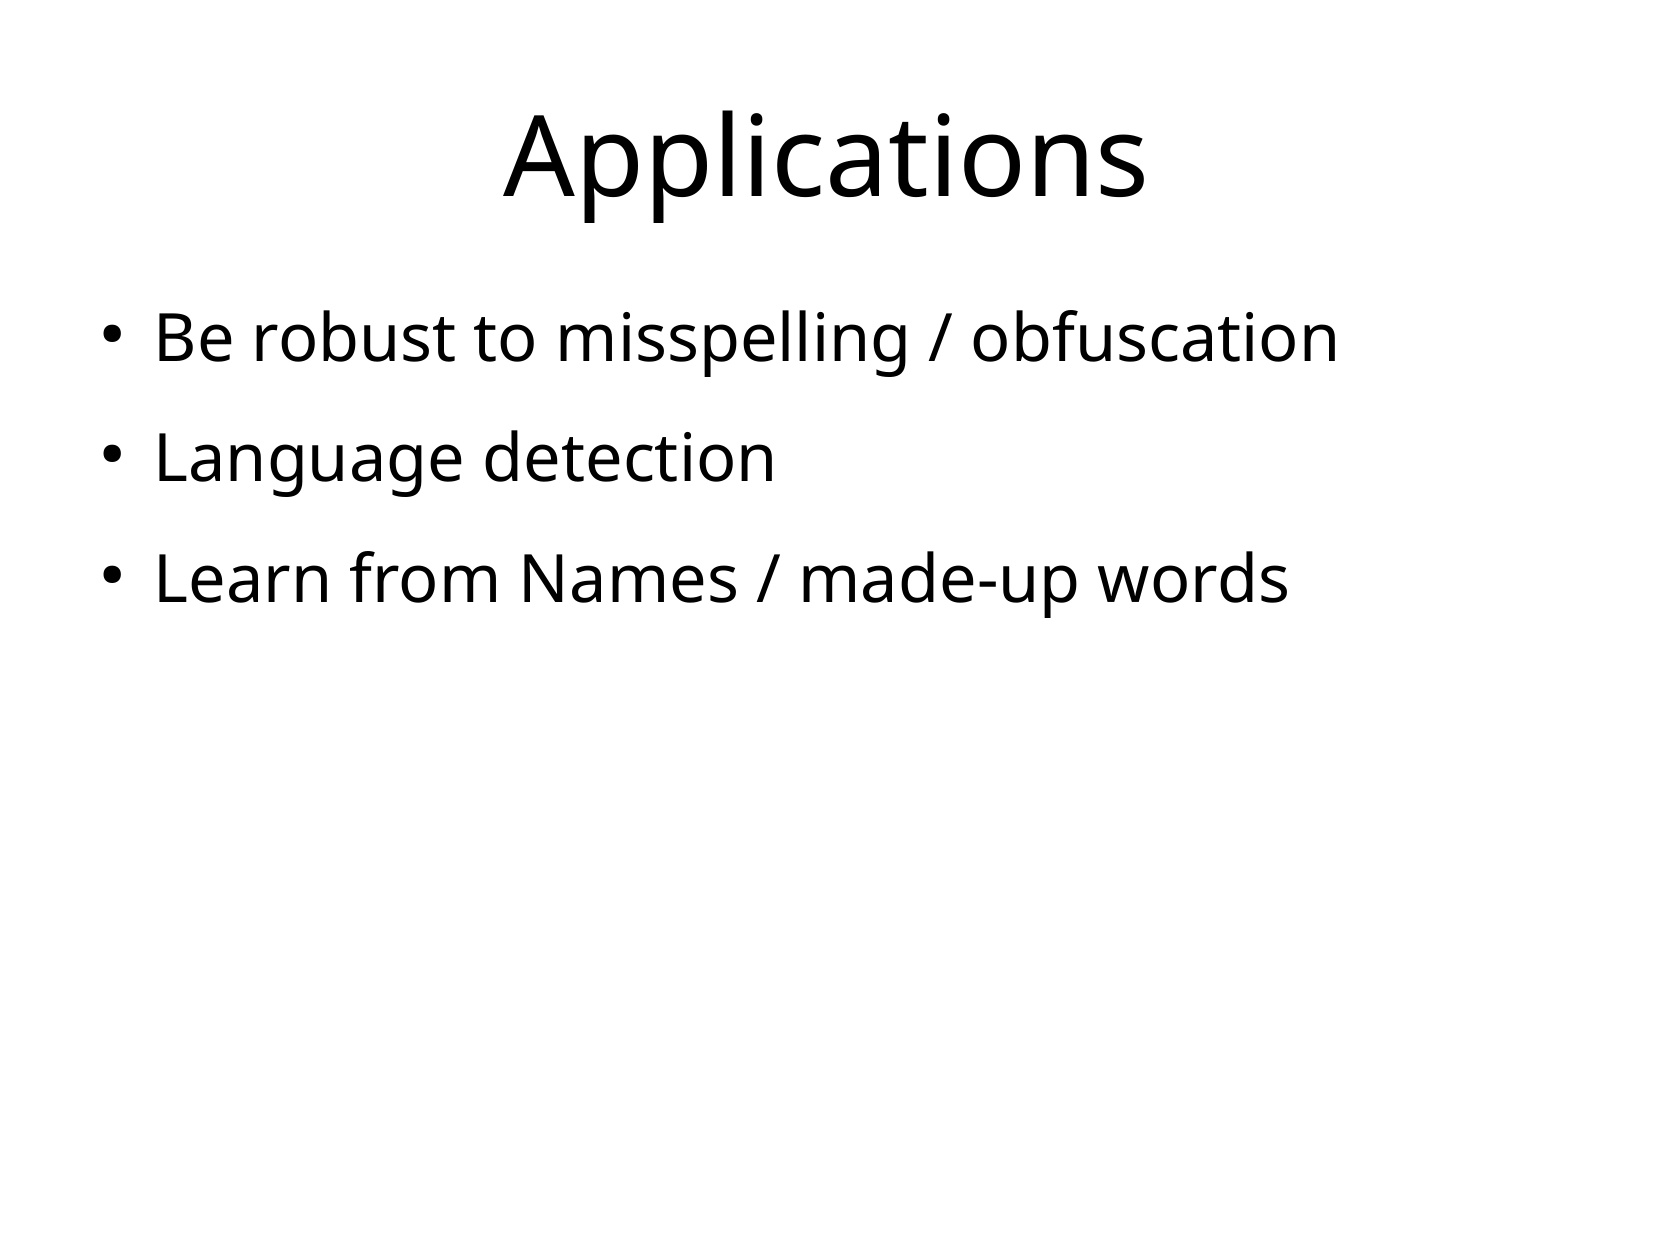

# Applications
Be robust to misspelling / obfuscation
Language detection
Learn from Names / made-up words